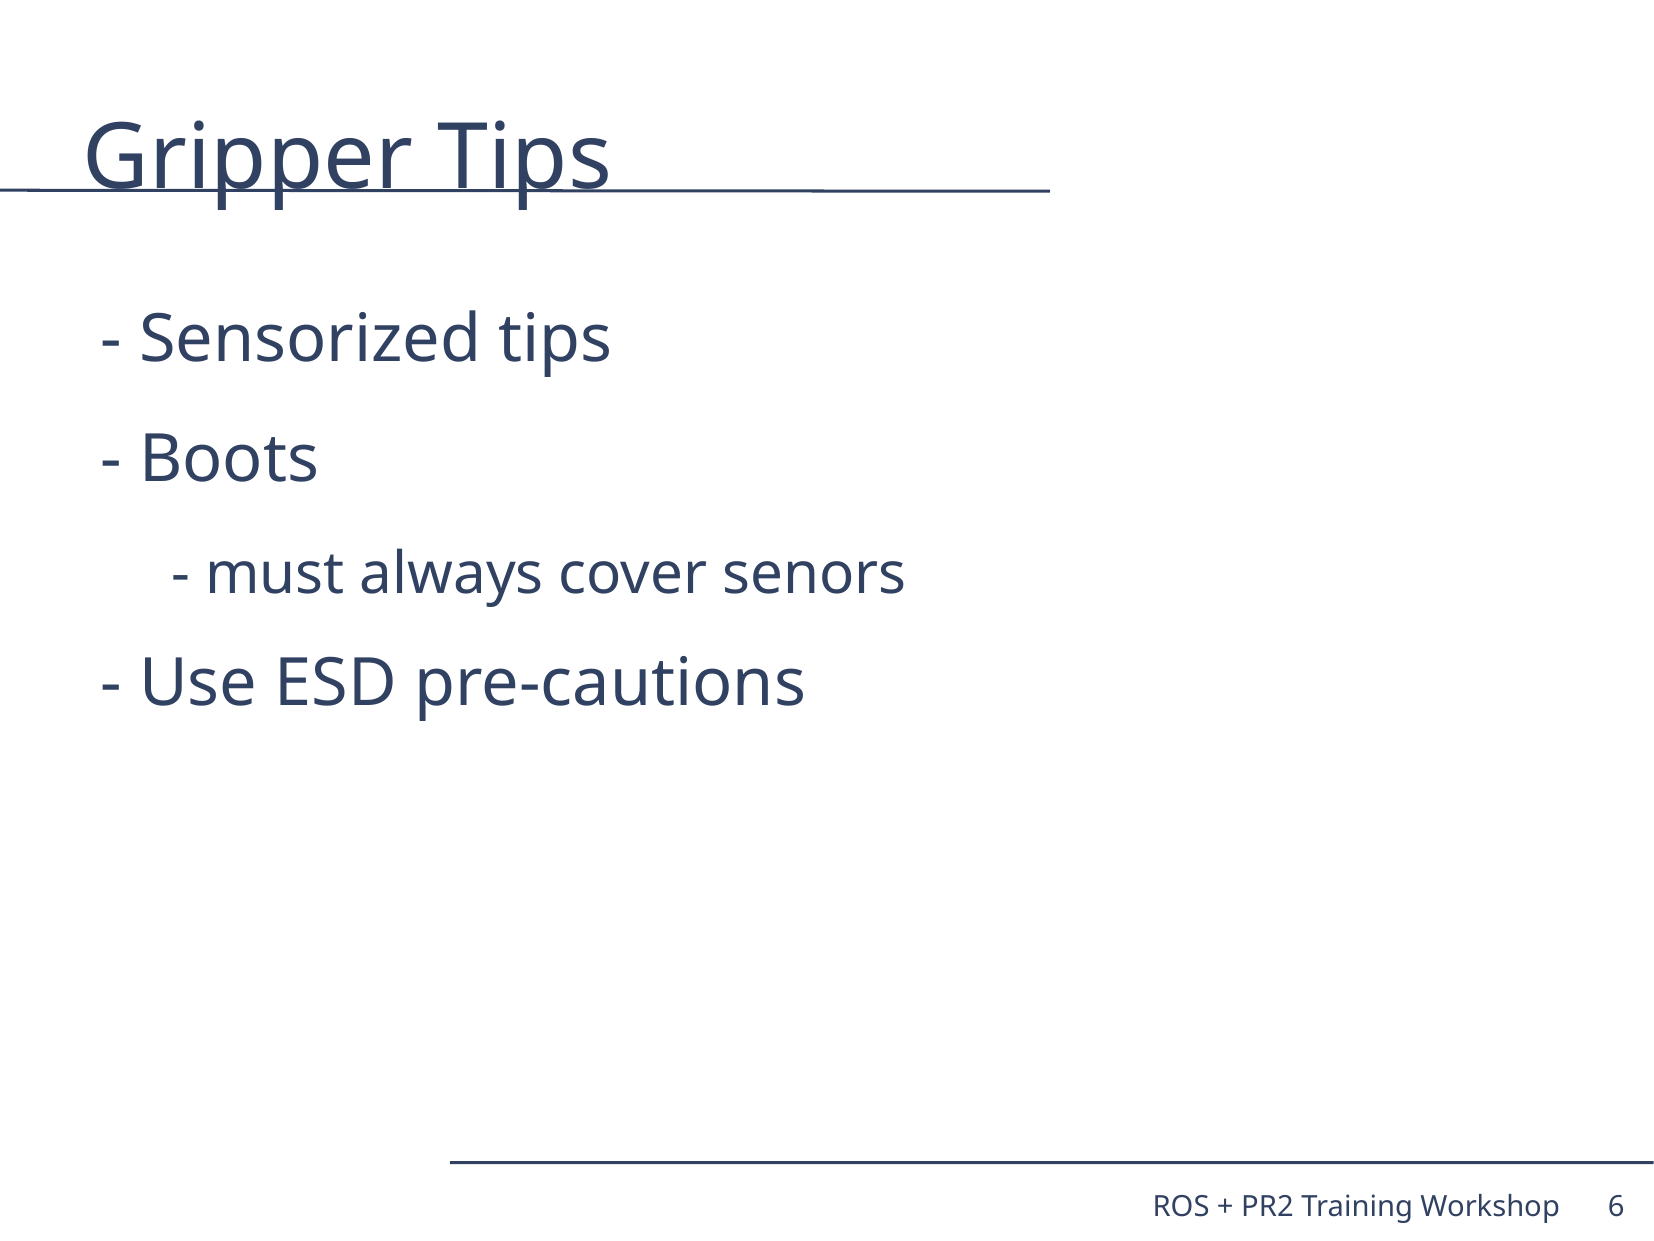

# Gripper Tips
- Sensorized tips
- Boots
- must always cover senors
- Use ESD pre-cautions